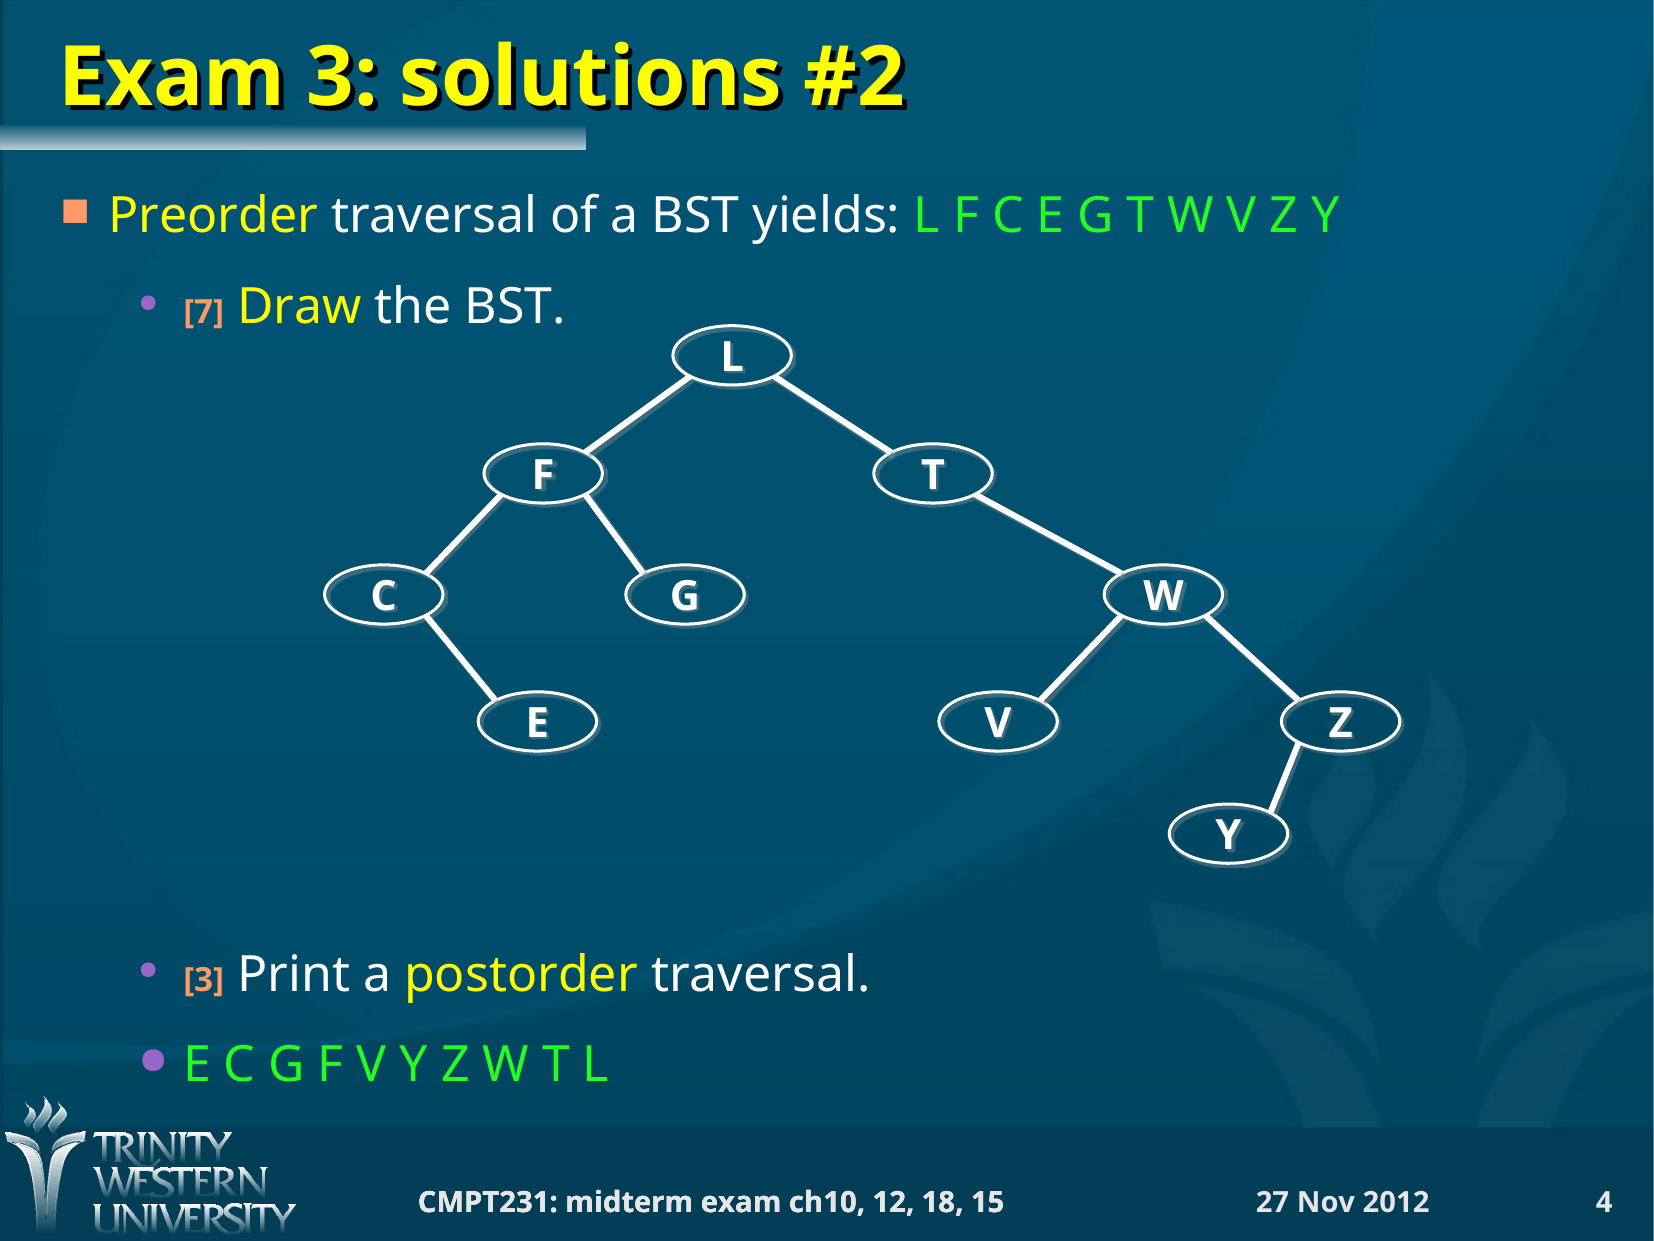

# Exam 3: solutions #2
Preorder traversal of a BST yields: L F C E G T W V Z Y
[7] Draw the BST.
L
F
T
C
G
W
E
V
Z
Y
[3] Print a postorder traversal.
E C G F V Y Z W T L
CMPT231: midterm exam ch10, 12, 18, 15
27 Nov 2012
4